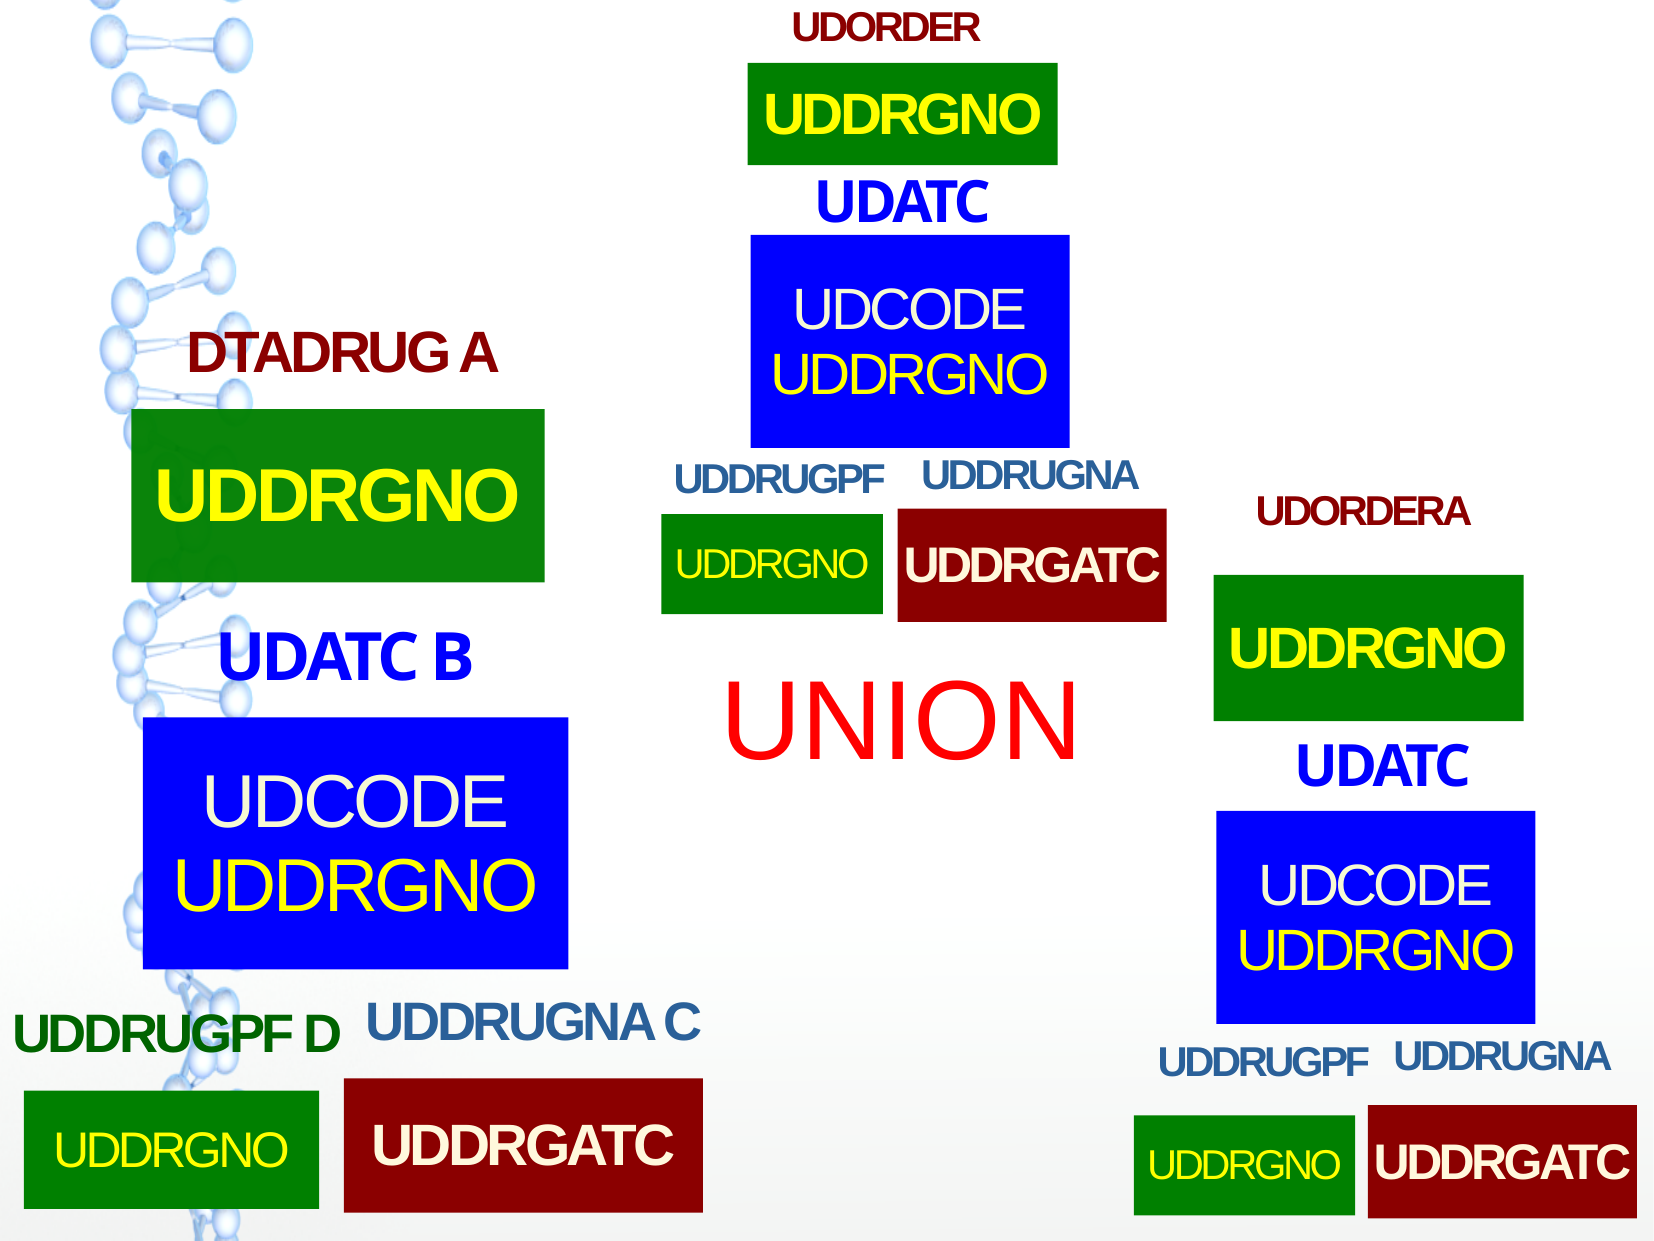

UDORDER
UDDRGNO
UDATC
UDCODE
UDDRGNO
DTADRUG A
UDDRGNO
UDDRUGNA
UDDRUGPF
UDORDERA
UDDRGATC
UDDRGNO
UDDRGNO
UDATC B
UNION
UDATC
UDCODE
UDDRGNO
UDCODE
UDDRGNO
UDDRUGPF D
UDDRUGNA C
UDDRUGNA
UDDRUGPF
UDDRGATC
UDDRGNO
UDDRGATC
UDDRGNO